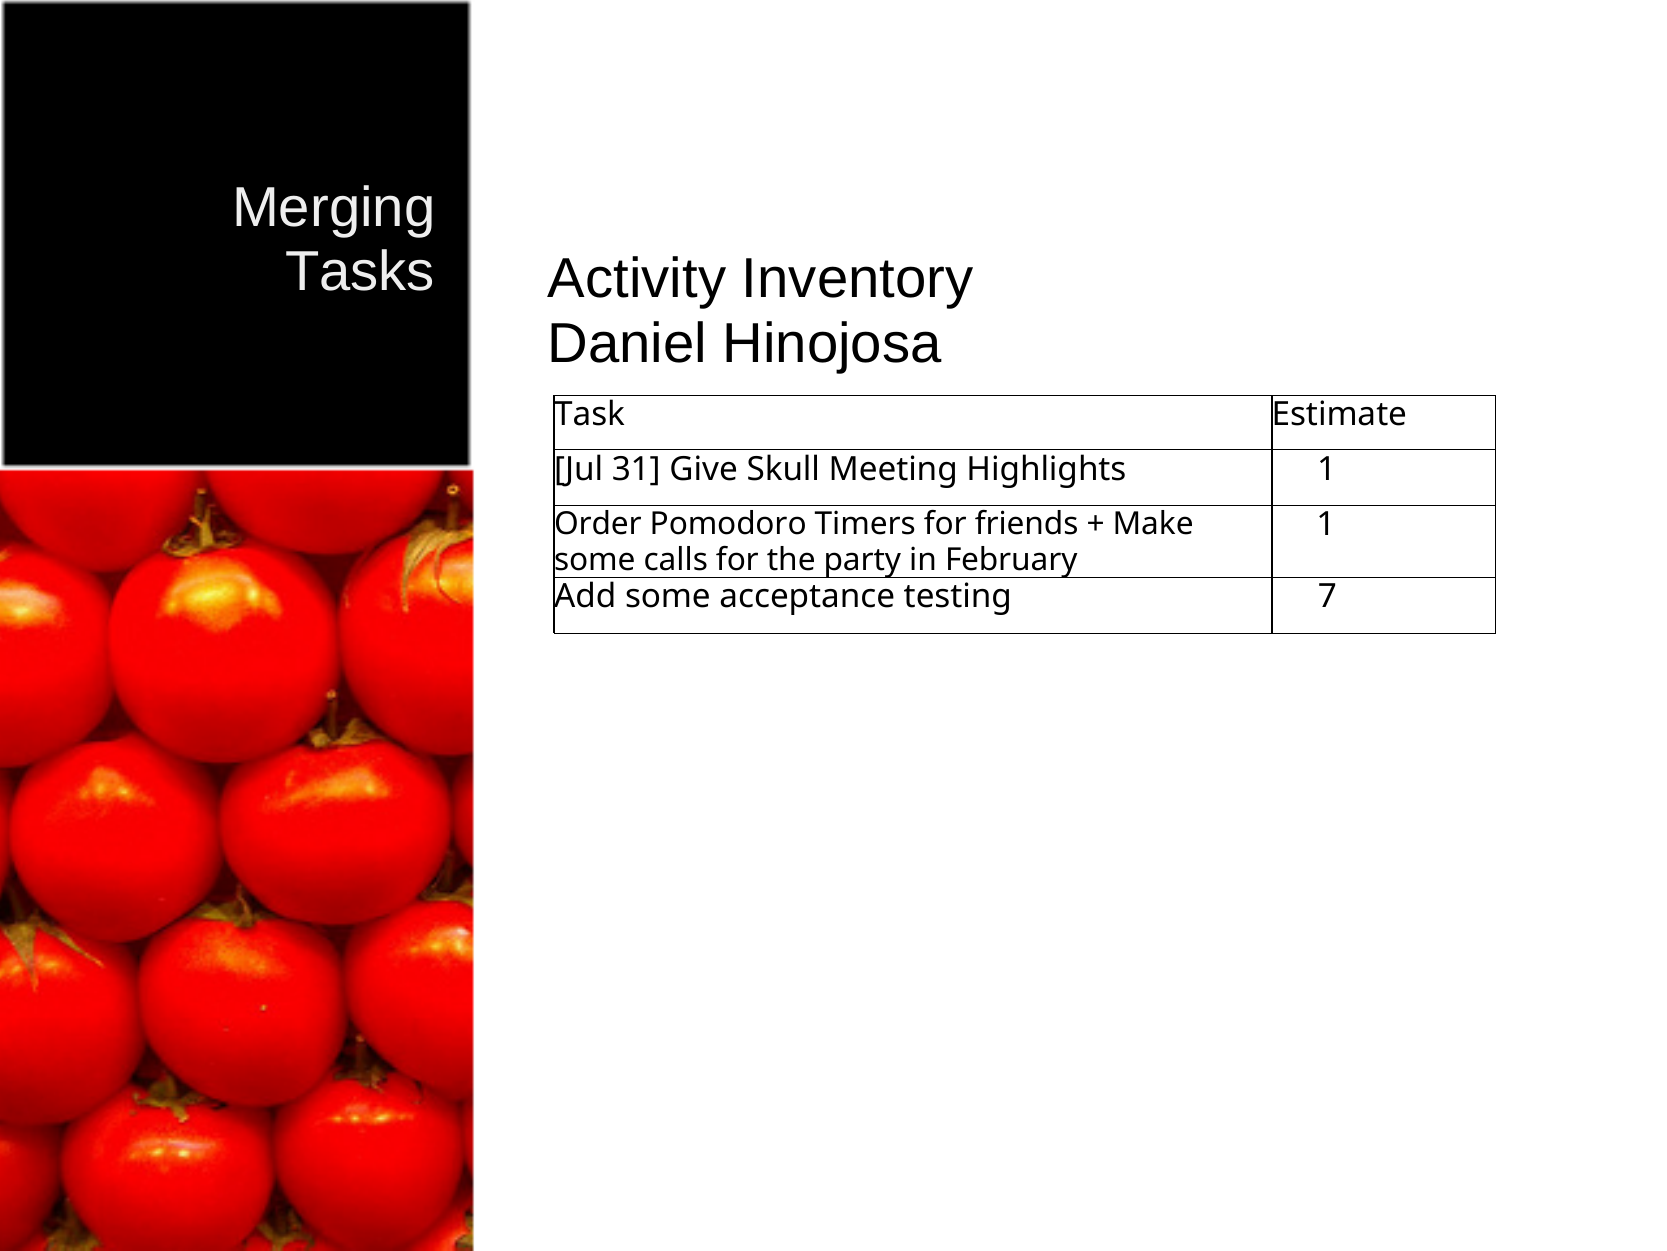

Merging Tasks
Activity Inventory
Daniel Hinojosa
Task
Estimate
[Jul 31] Give Skull Meeting Highlights
 1
Order Pomodoro Timers for friends + Make some calls for the party in February
 1
Add some acceptance testing
 7